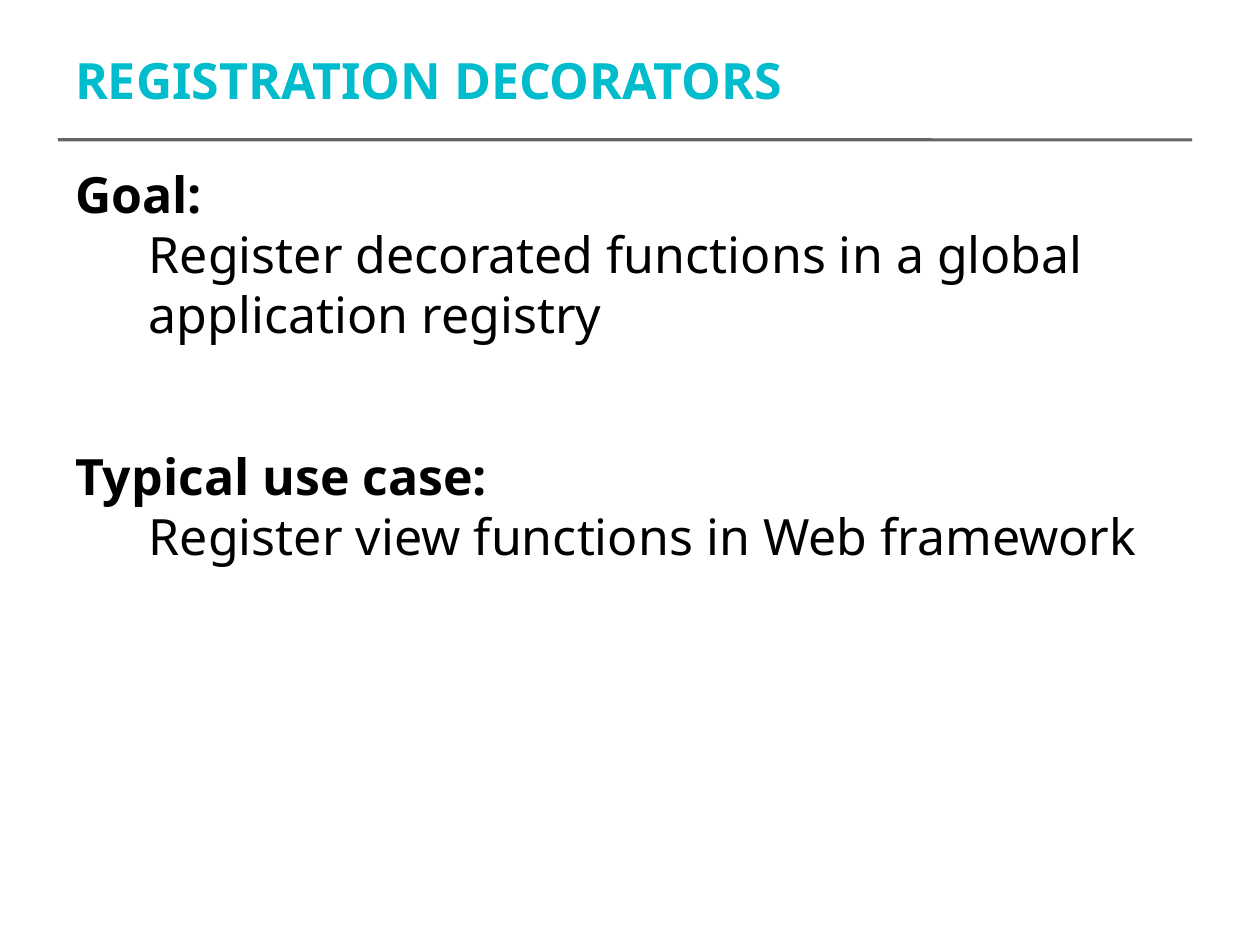

# REGISTRATION DECORATORS
Goal:
Register decorated functions in a global application registry
Typical use case:
Register view functions in Web framework